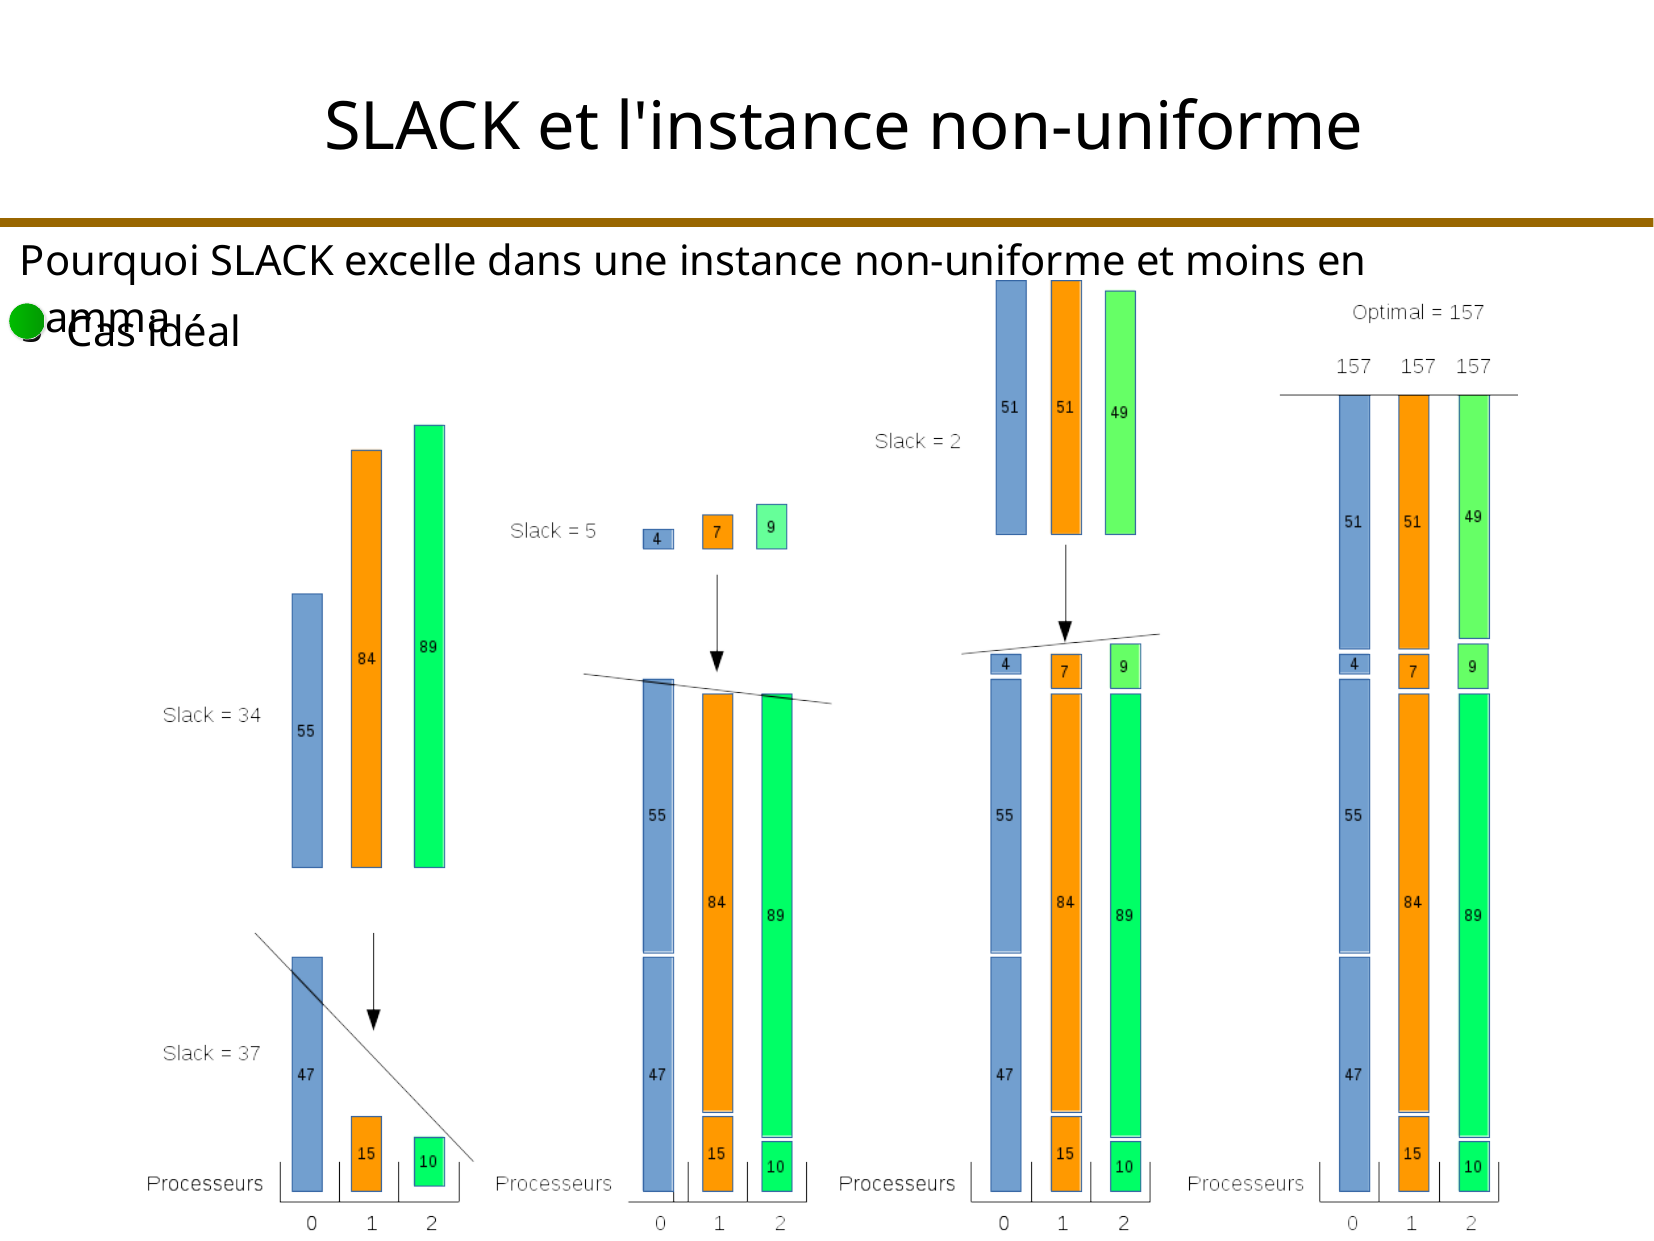

# SLACK et l'instance non-uniforme
Pourquoi SLACK excelle dans une instance non-uniforme et moins en gamma
Cas idéal